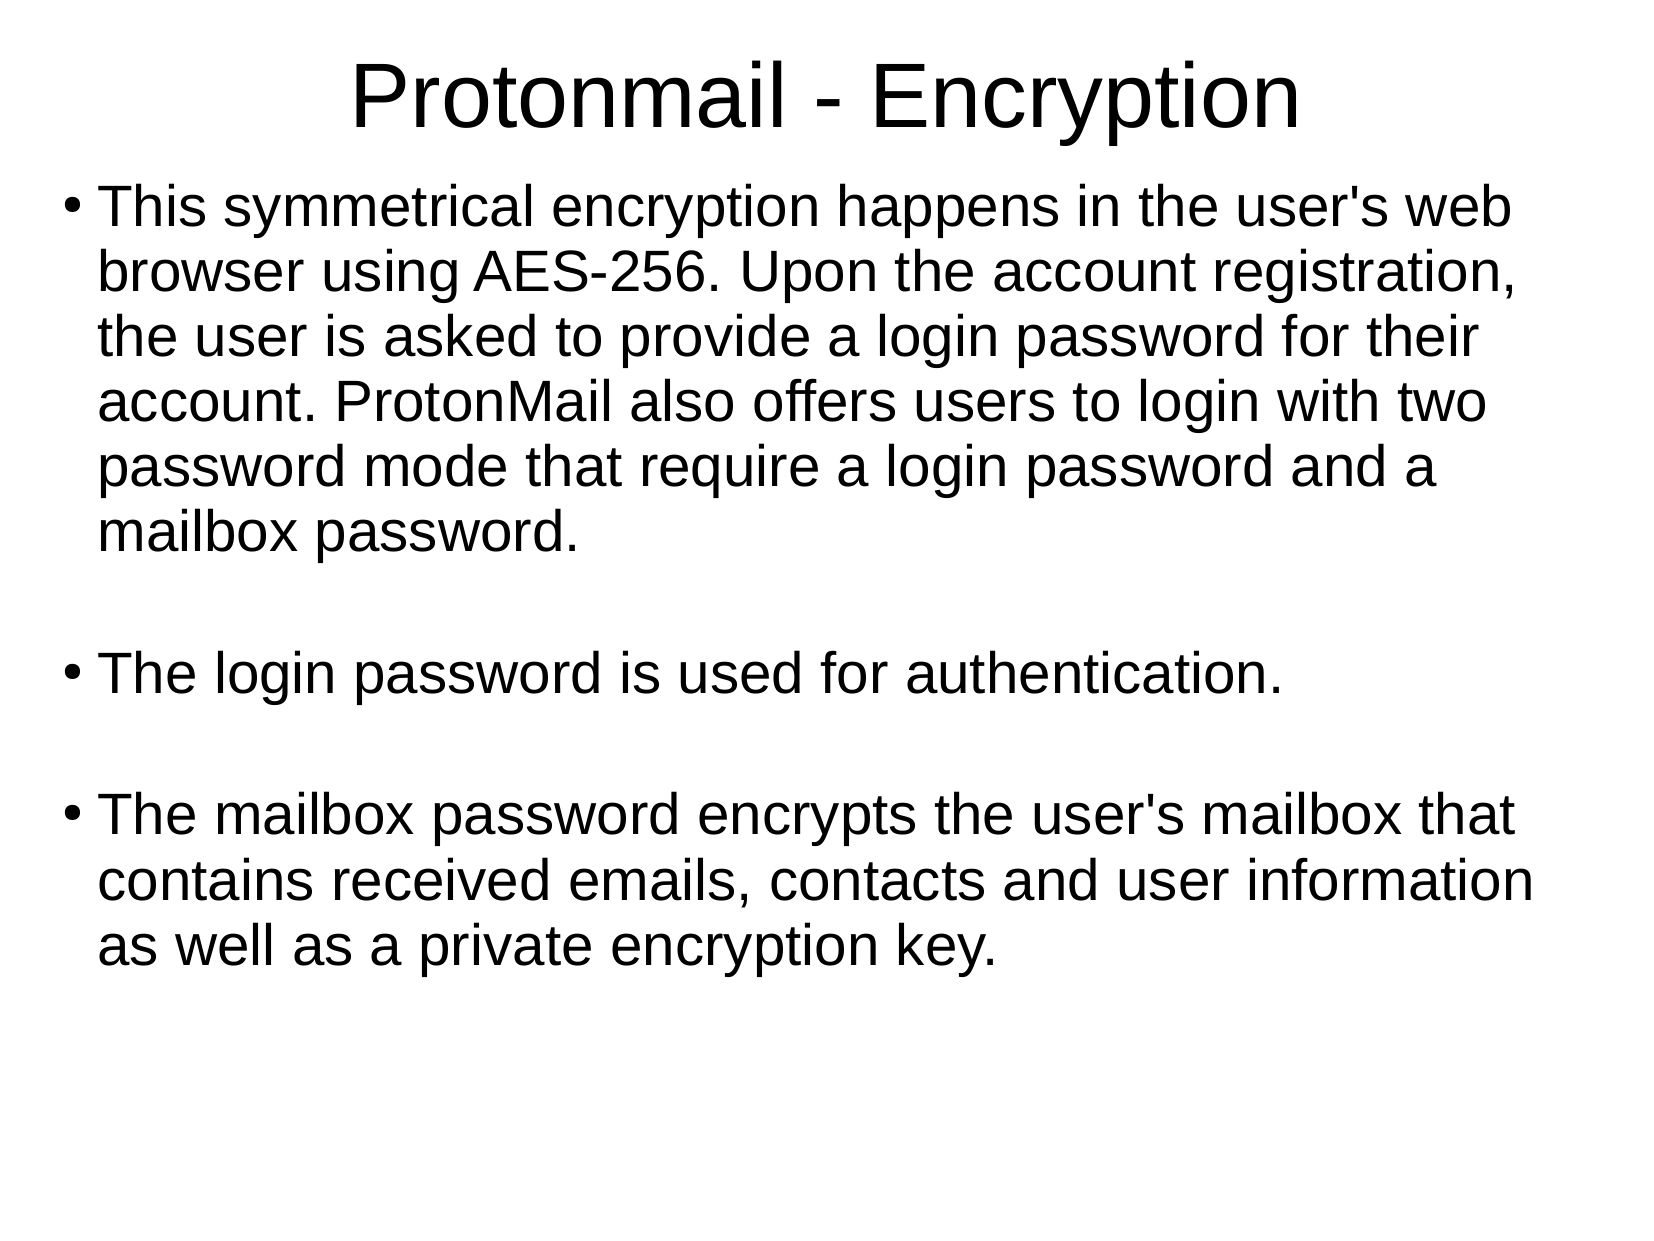

# Protonmail - Encryption
This symmetrical encryption happens in the user's web browser using AES-256. Upon the account registration, the user is asked to provide a login password for their account. ProtonMail also offers users to login with two password mode that require a login password and a mailbox password.
The login password is used for authentication.
The mailbox password encrypts the user's mailbox that contains received emails, contacts and user information as well as a private encryption key.